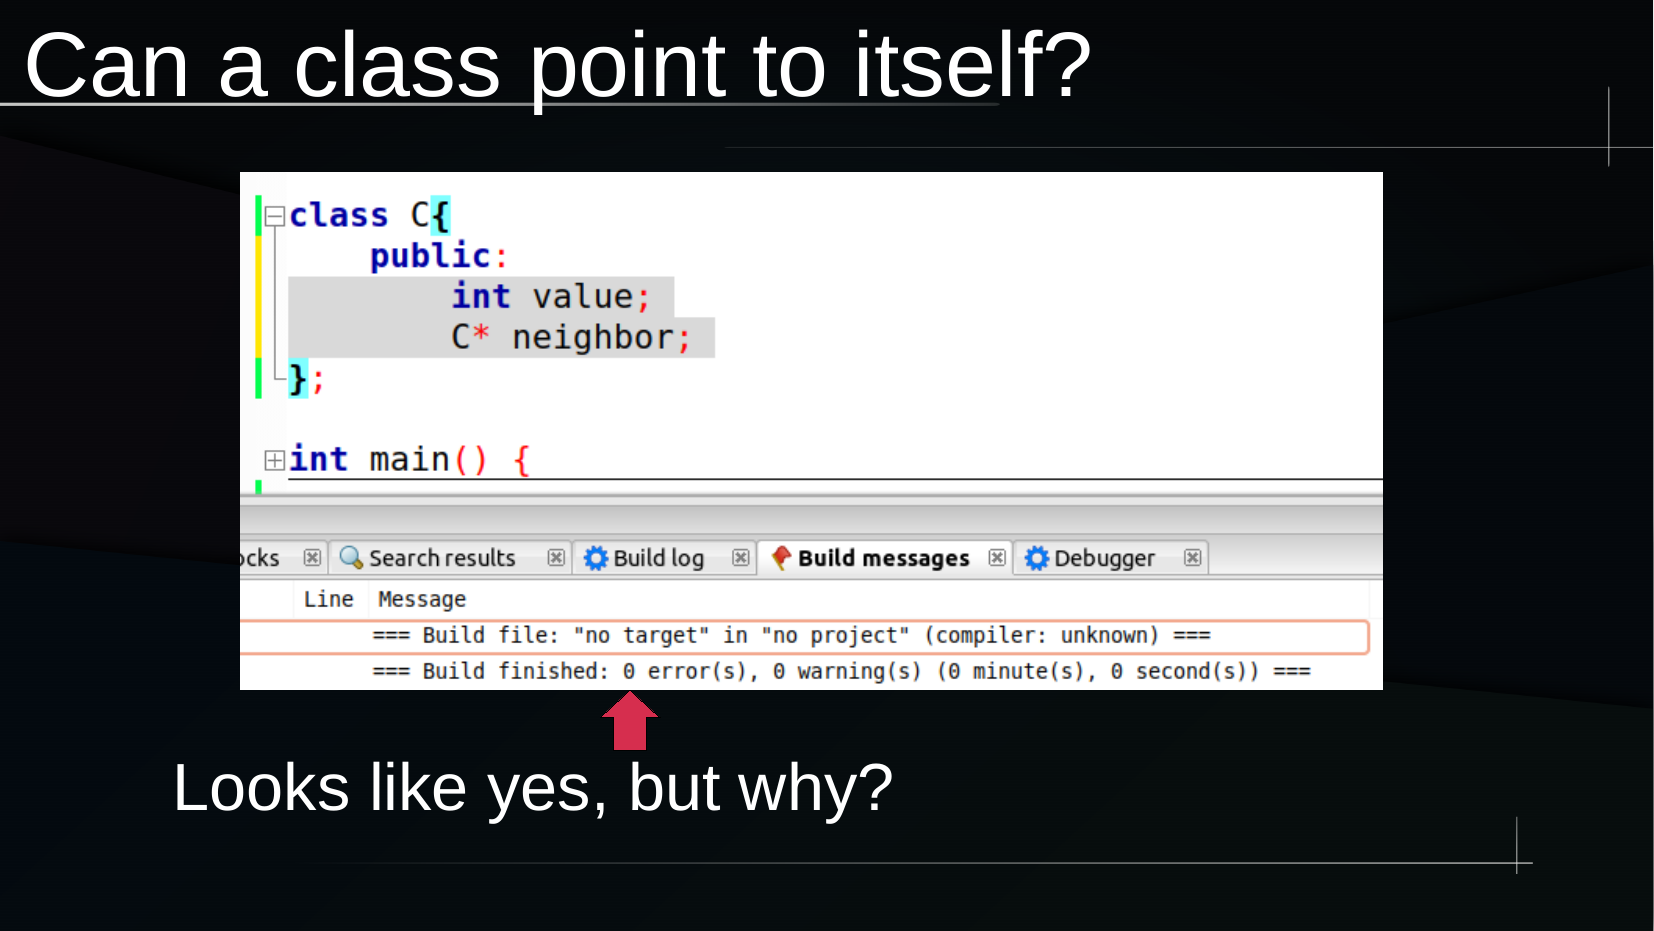

# Can a class point to itself?
Looks like yes, but why?